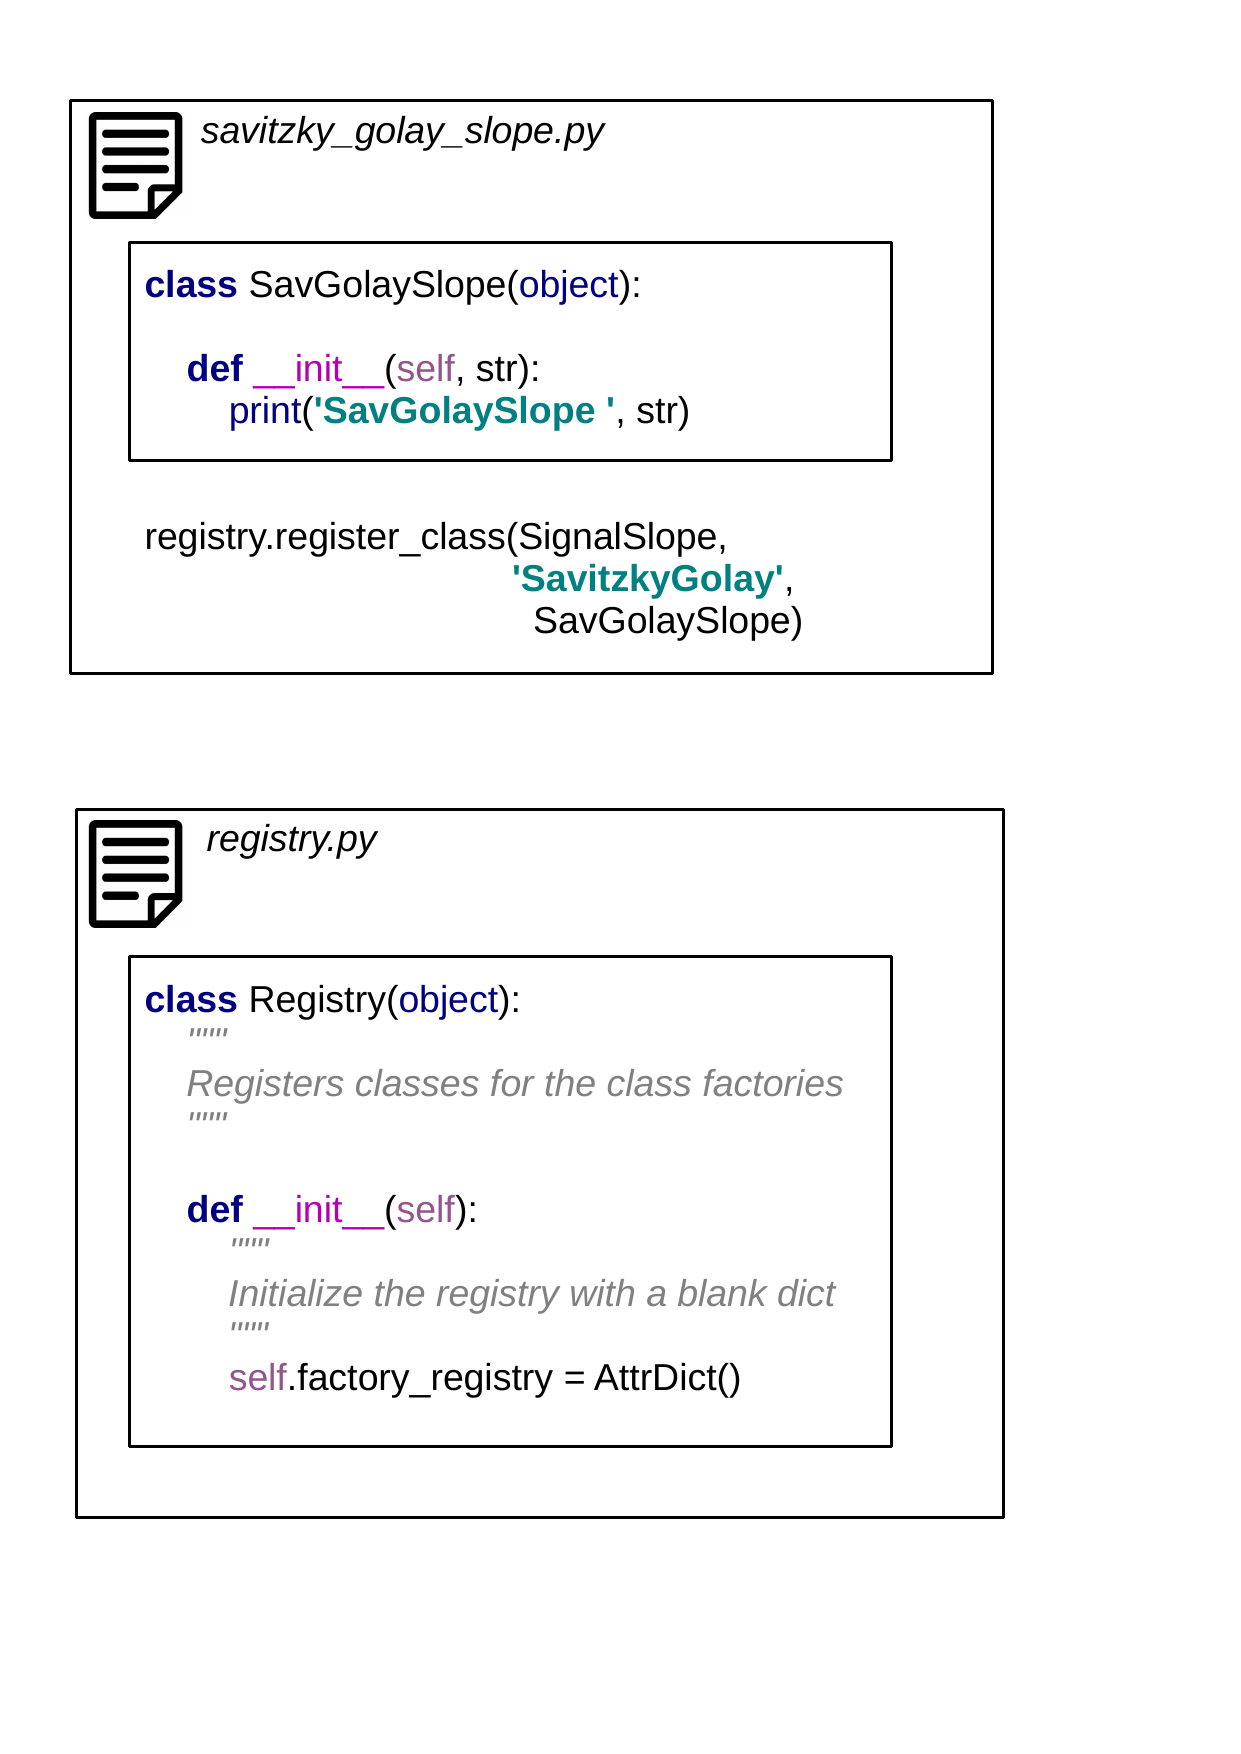

savitzky_golay_slope.py
class SavGolaySlope(object):
 def __init__(self, str):
 print('SavGolaySlope ', str)
registry.register_class(SignalSlope,
 'SavitzkyGolay',
 SavGolaySlope)
registry.py
class Registry(object):
 """
 Registers classes for the class factories
 """
 def __init__(self):
 """
 Initialize the registry with a blank dict
 """
 self.factory_registry = AttrDict()